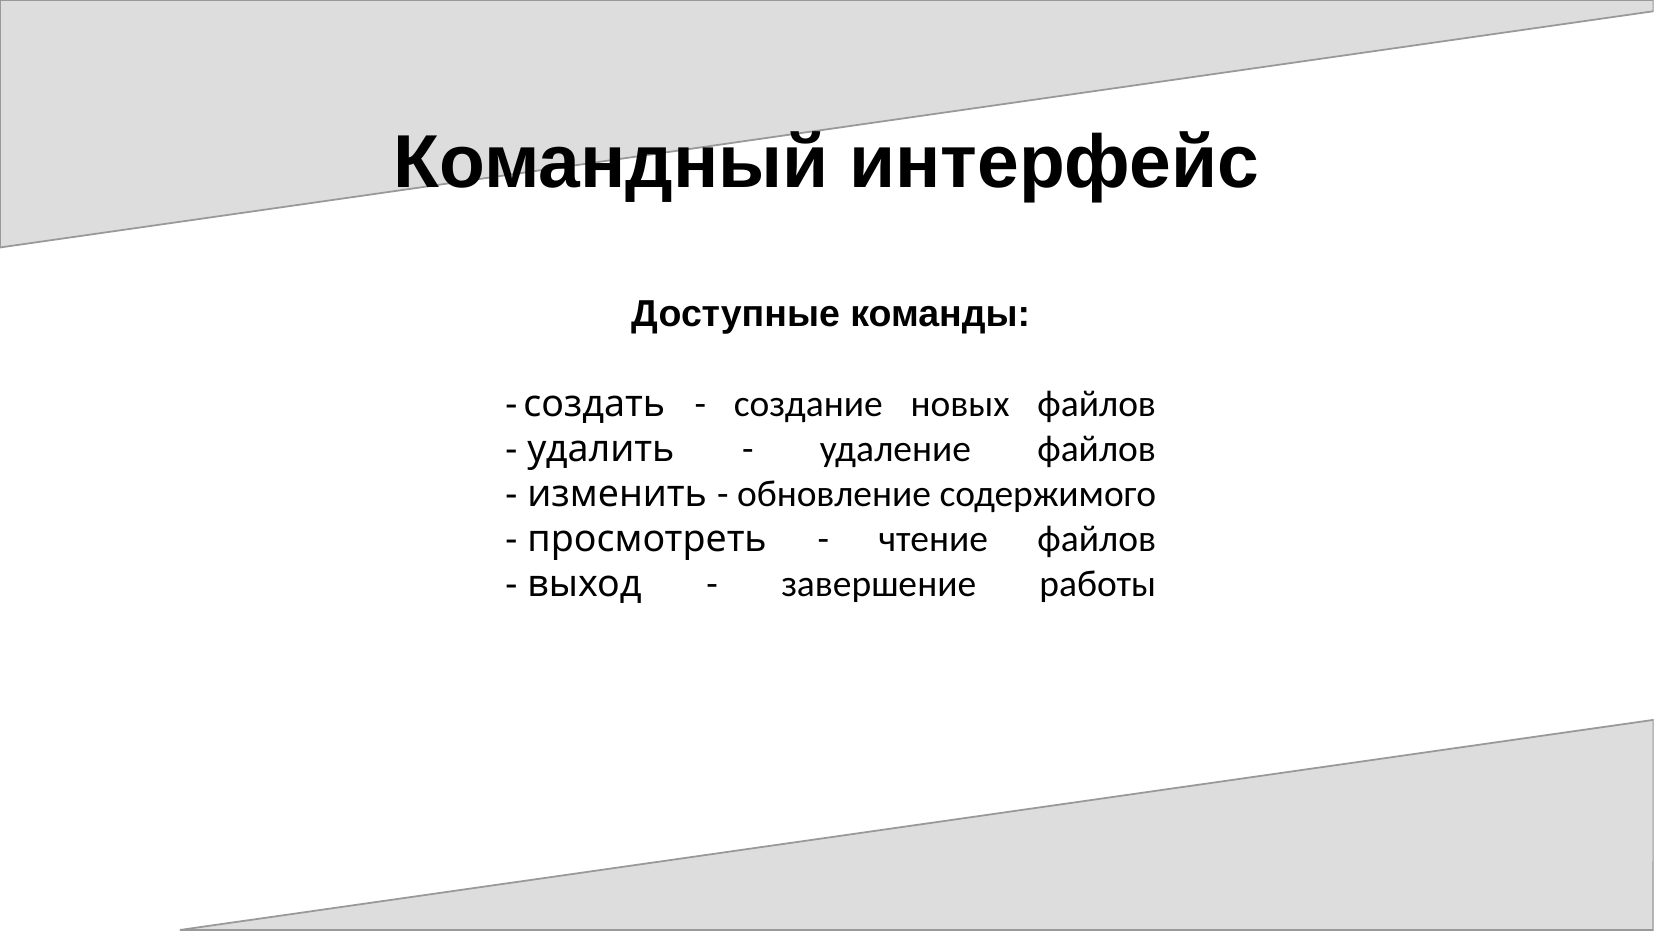

Командный интерфейс
Доступные команды:
- создать - создание новых файлов
- удалить - удаление файлов
- изменить - обновление содержимого
- просмотреть - чтение файлов
- выход - завершение работы